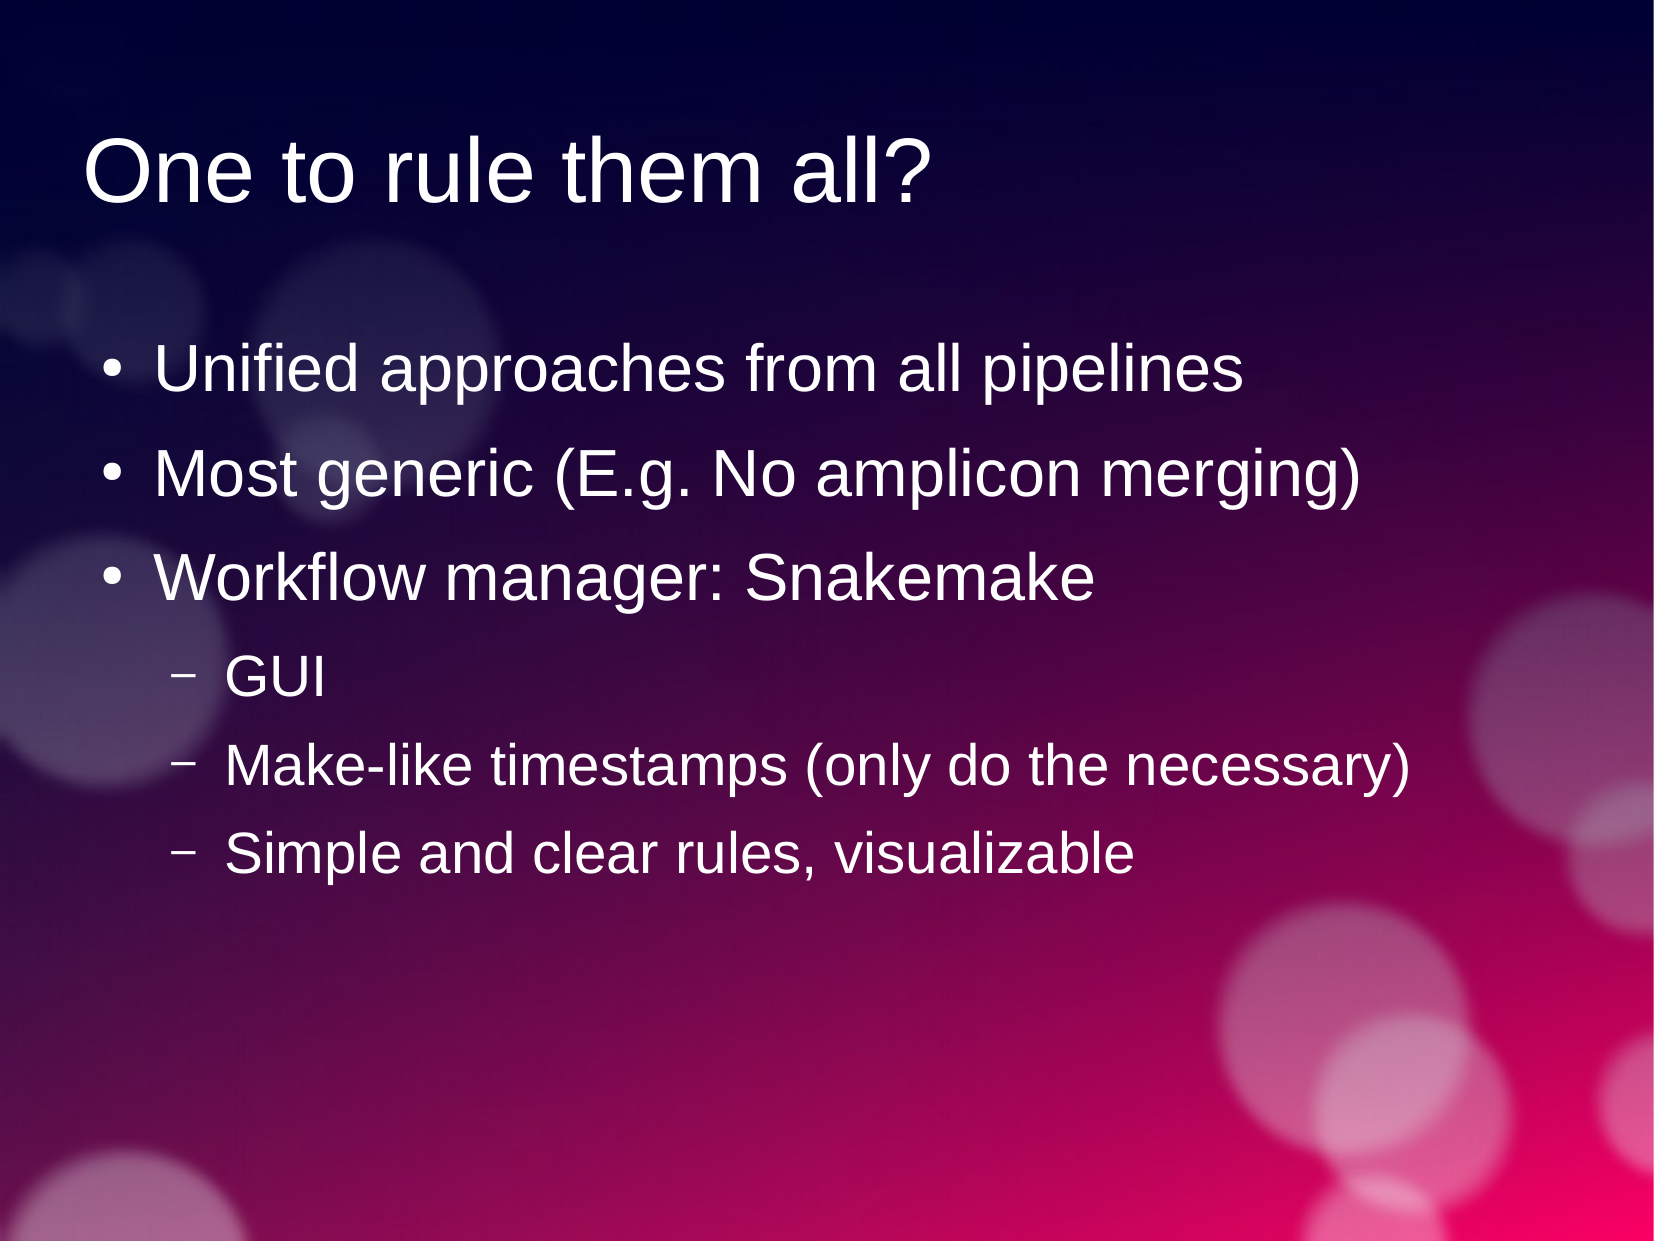

# One to rule them all?
Unified approaches from all pipelines
Most generic (E.g. No amplicon merging)
Workflow manager: Snakemake
GUI
Make-like timestamps (only do the necessary)
Simple and clear rules, visualizable